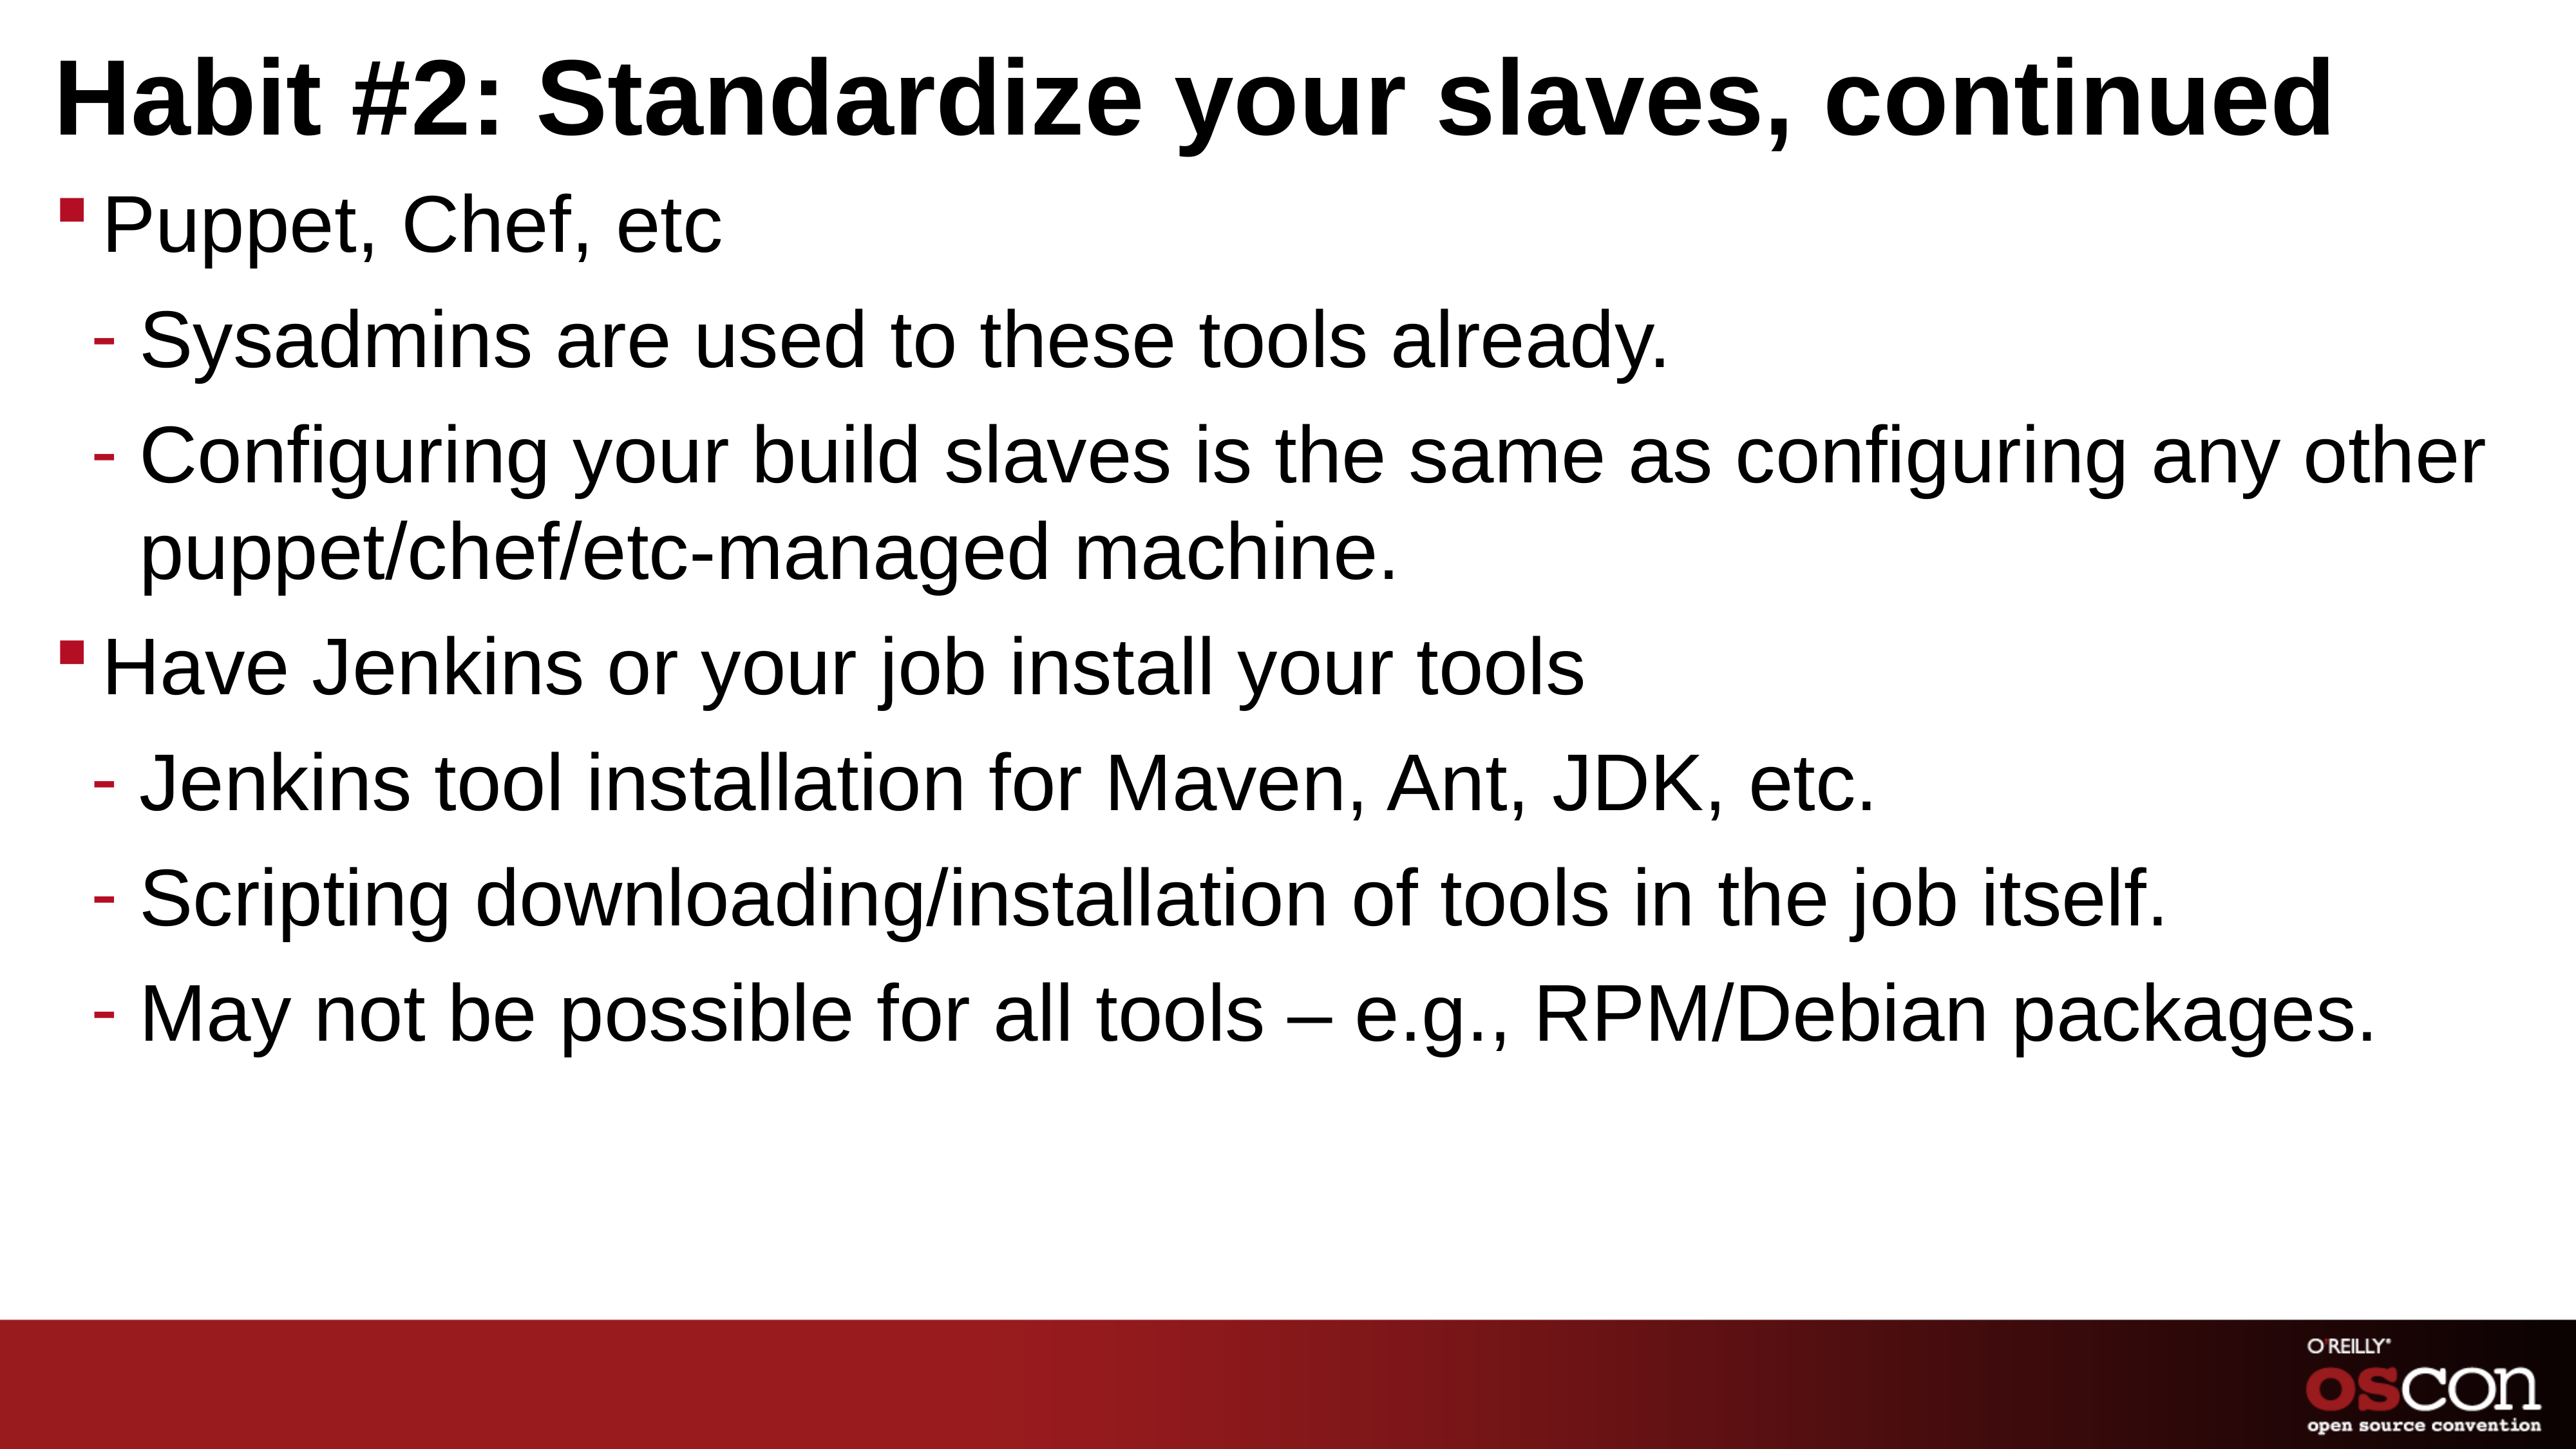

# Habit #2: Standardize your slaves, continued
Puppet, Chef, etc
Sysadmins are used to these tools already.
Configuring your build slaves is the same as configuring any other puppet/chef/etc-managed machine.
Have Jenkins or your job install your tools
Jenkins tool installation for Maven, Ant, JDK, etc.
Scripting downloading/installation of tools in the job itself.
May not be possible for all tools – e.g., RPM/Debian packages.